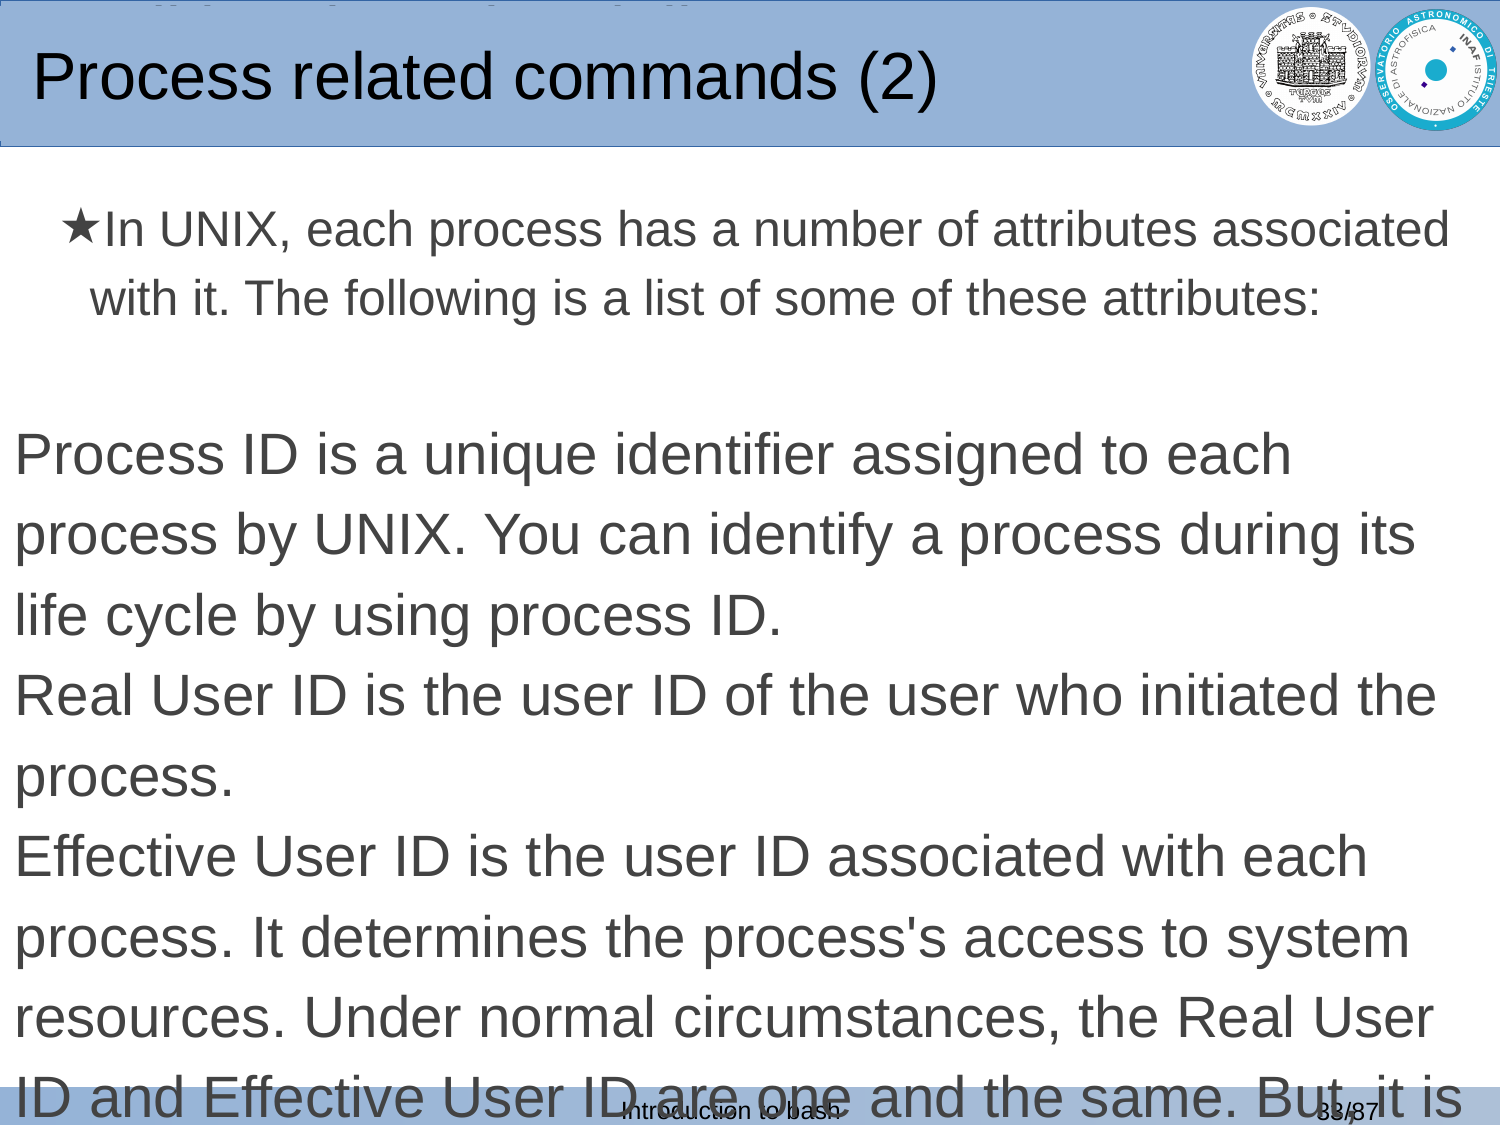

# Traditional service delivery
Process related commands (2)
In UNIX, each process has a number of attributes associated with it. The following is a list of some of these attributes:
Process ID is a unique identifier assigned to each process by UNIX. You can identify a process during its life cycle by using process ID.
Real User ID is the user ID of the user who initiated the process.
Effective User ID is the user ID associated with each process. It determines the process's access to system resources. Under normal circumstances, the Real User ID and Effective User ID are one and the same. But, it is possible for the effective user ID to be different from the real user ID by setting the Set User ID flag on the executable program. This can be done if you want a program to be executed with special privilege without actually granting the user special privilege.
Real Group ID is the group ID of the user who initiated the process.
Effective Group ID is the group ID that determines the access rights. The effective group ID is similar to the effective user ID.
Priority (Nice Number) is the priority associated with a process relative to the other processes executing in the system.